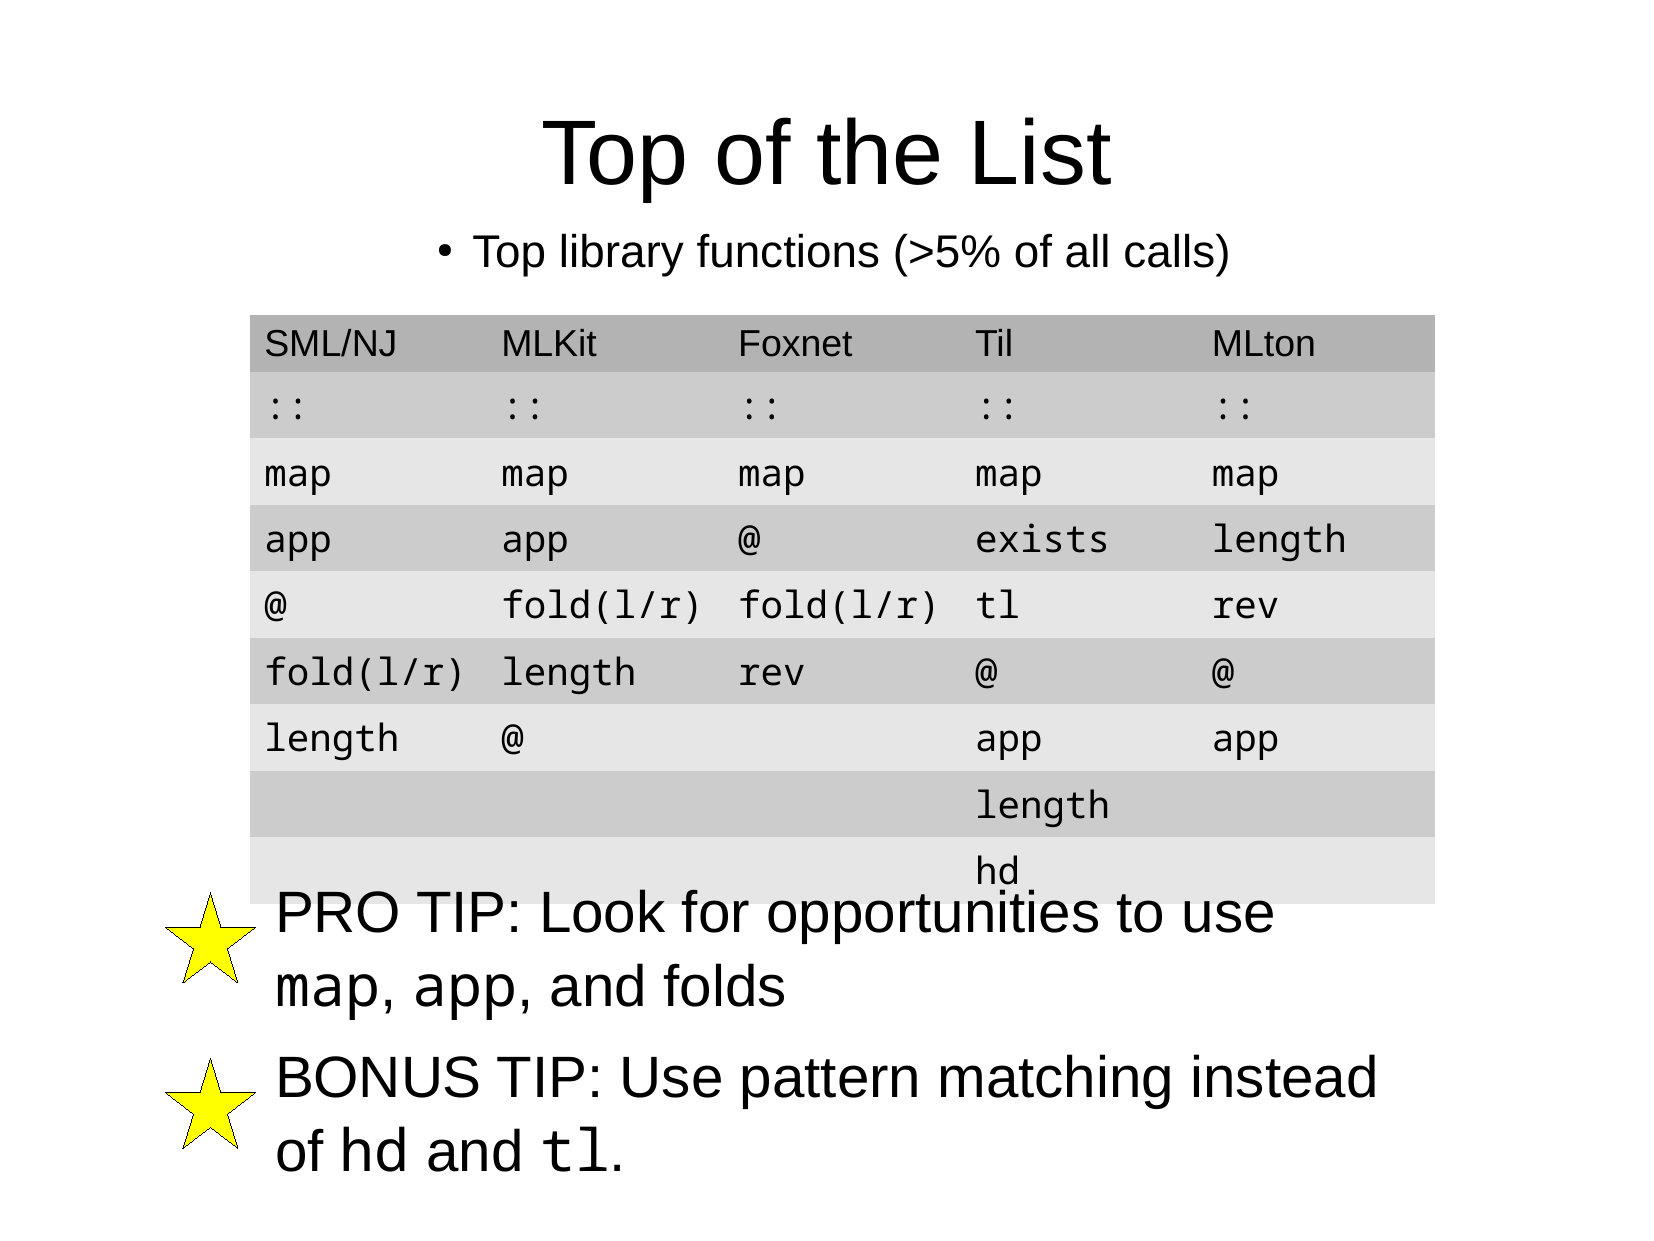

# Top of the List
Top library functions (>5% of all calls)
| SML/NJ | MLKit | Foxnet | Til | MLton |
| --- | --- | --- | --- | --- |
| :: | :: | :: | :: | :: |
| map | map | map | map | map |
| app | app | @ | exists | length |
| @ | fold(l/r) | fold(l/r) | tl | rev |
| fold(l/r) | length | rev | @ | @ |
| length | @ | | app | app |
| | | | length | |
| | | | hd | |
PRO TIP: Look for opportunities to use map, app, and folds
BONUS TIP: Use pattern matching instead of hd and tl.